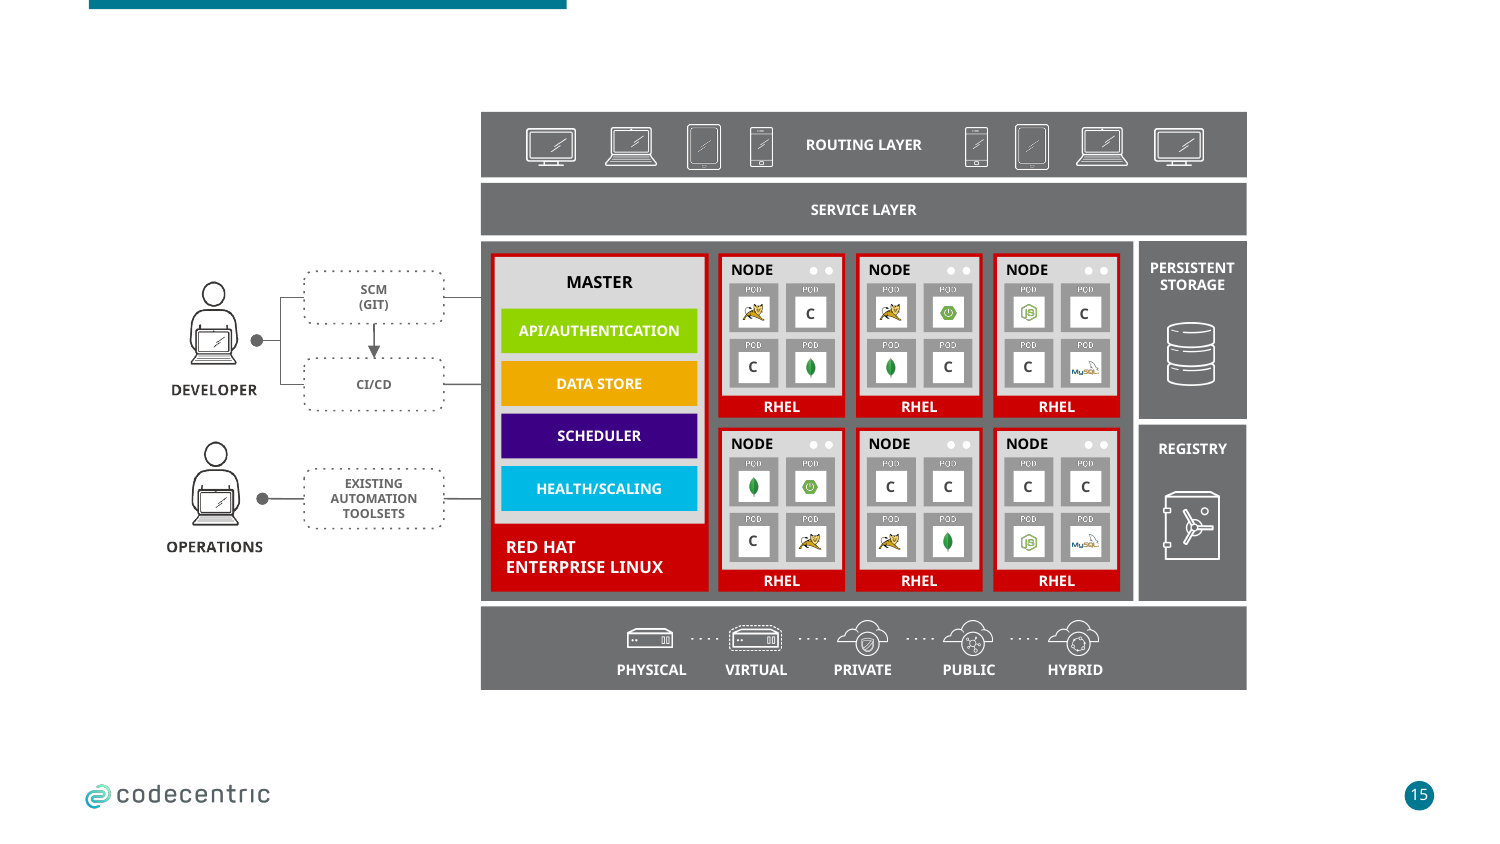

ROUTING LAYER
SERVICE LAYER
PERSISTENT
STORAGE
NODE
RHEL
C
C
NODE
RHEL
C
NODE
c
RHEL
C
C
RED HAT
ENTERPRISE LINUX
MASTER
API/AUTHENTICATION
DATA STORE
SCHEDULER
HEALTH/SCALING
SCM
(GIT)
CI/CD
NODE
RHEL
C
NODE
RHEL
C
C
NODE
RHEL
C
C
REGISTRY
EXISTING AUTOMATION TOOLSETS
PHYSICAL
VIRTUAL
PRIVATE
PUBLIC
HYBRID